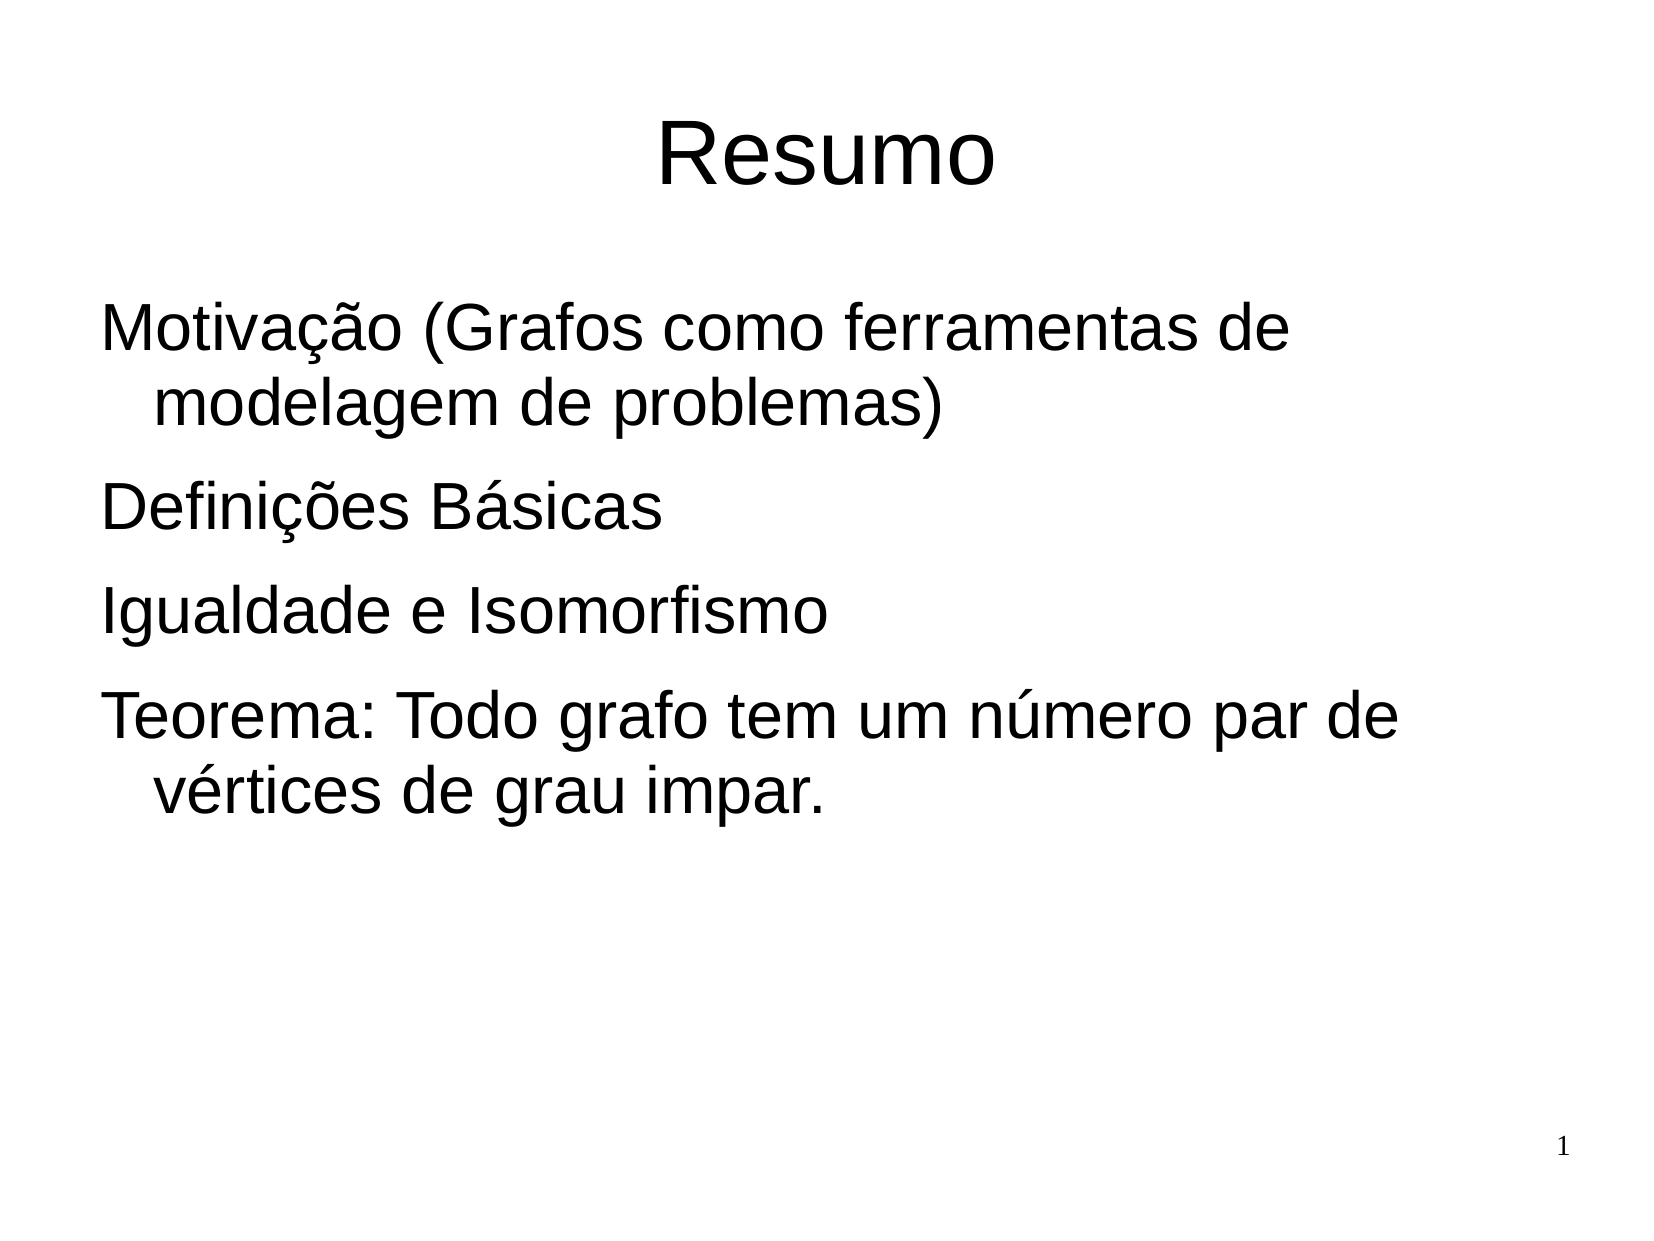

# Resumo
Motivação (Grafos como ferramentas de modelagem de problemas)
Definições Básicas
Igualdade e Isomorfismo
Teorema: Todo grafo tem um número par de vértices de grau impar.
1